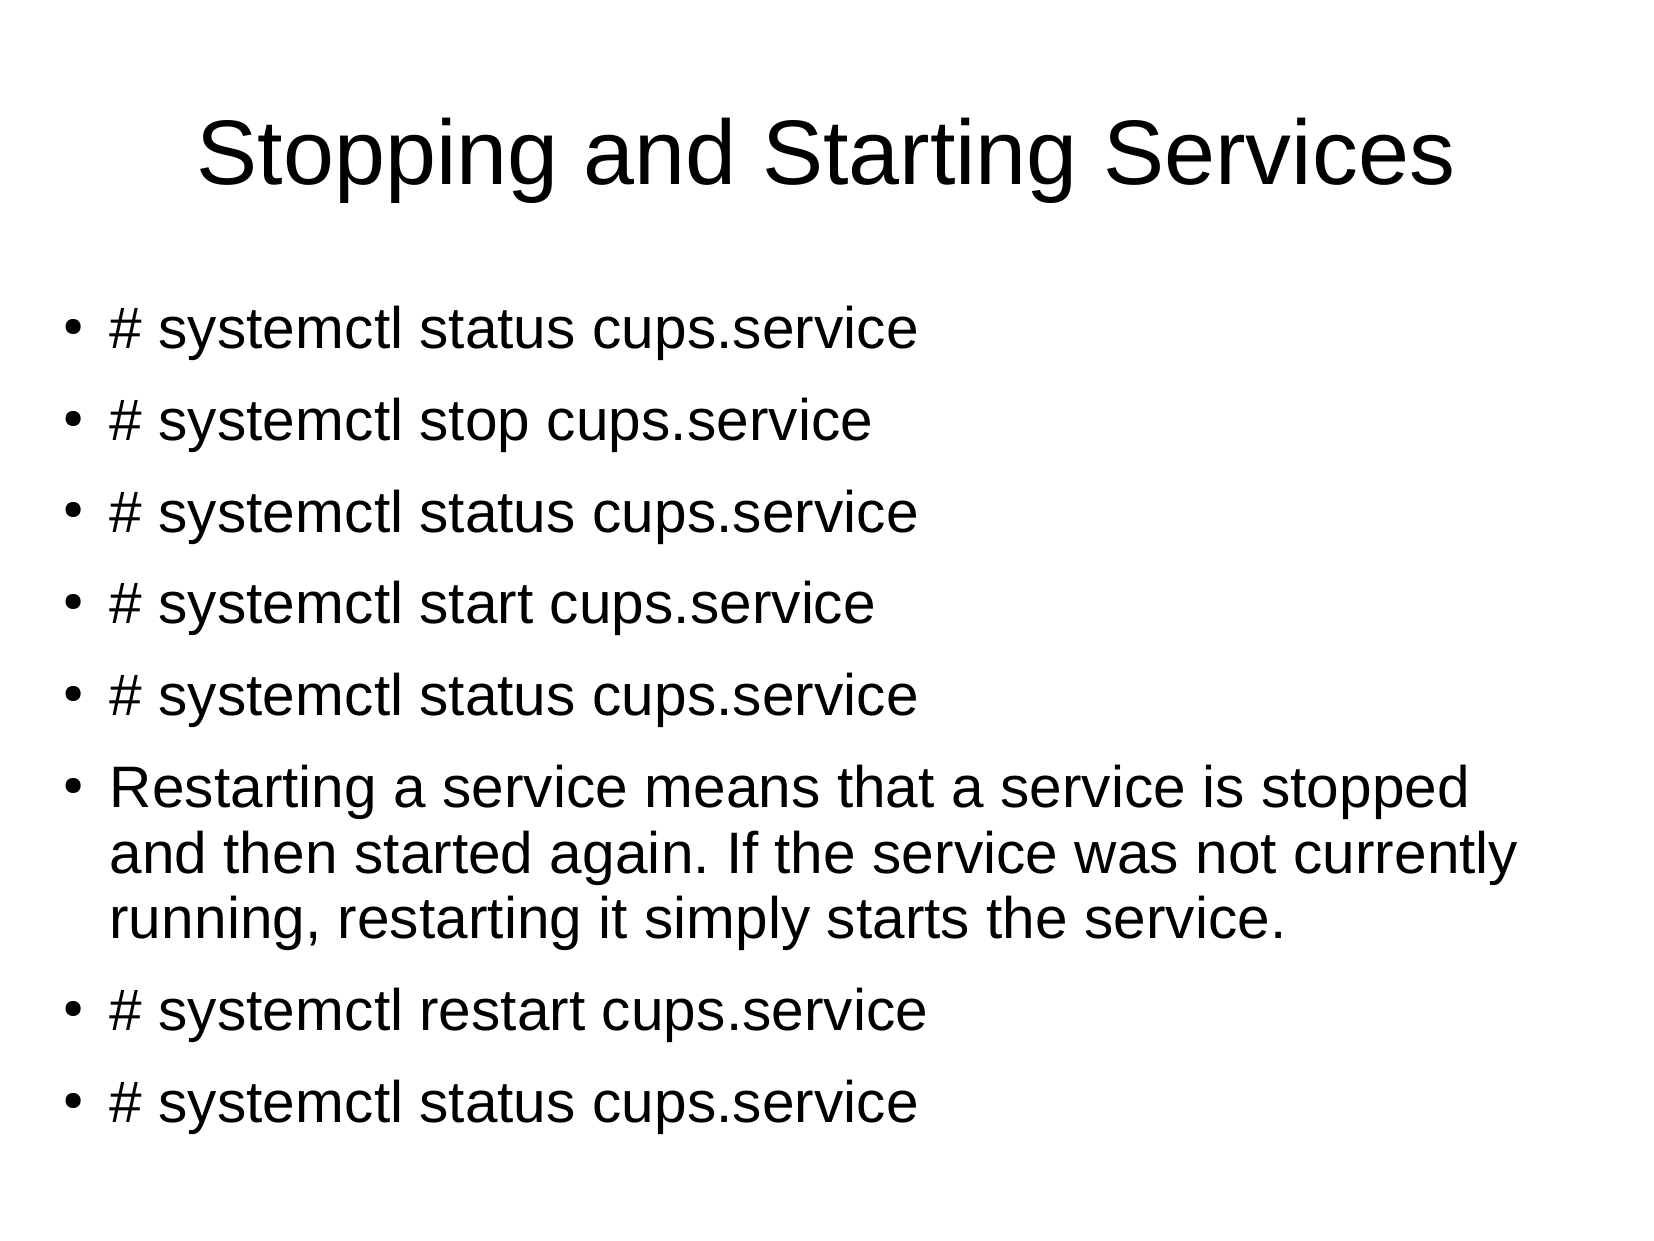

# Stopping and Starting Services
# systemctl status cups.service
# systemctl stop cups.service
# systemctl status cups.service
# systemctl start cups.service
# systemctl status cups.service
Restarting a service means that a service is stopped and then started again. If the service was not currently running, restarting it simply starts the service.
# systemctl restart cups.service
# systemctl status cups.service